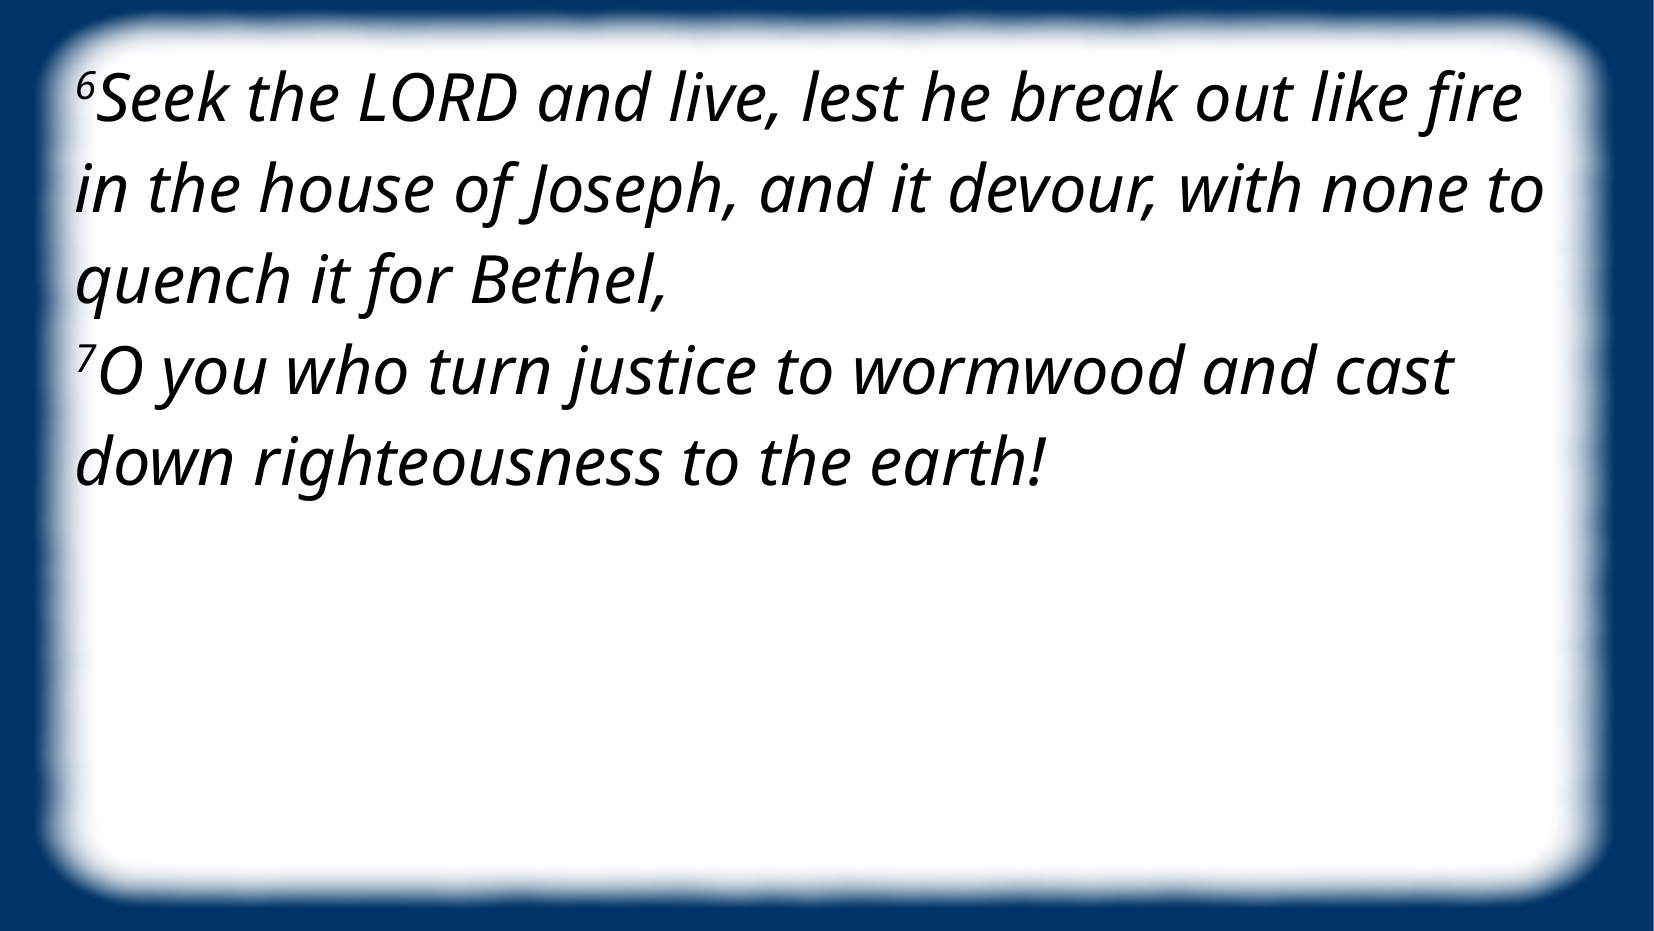

6Seek the LORD and live, lest he break out like fire in the house of Joseph, and it devour, with none to quench it for Bethel,
7O you who turn justice to wormwood and cast down righteousness to the earth!